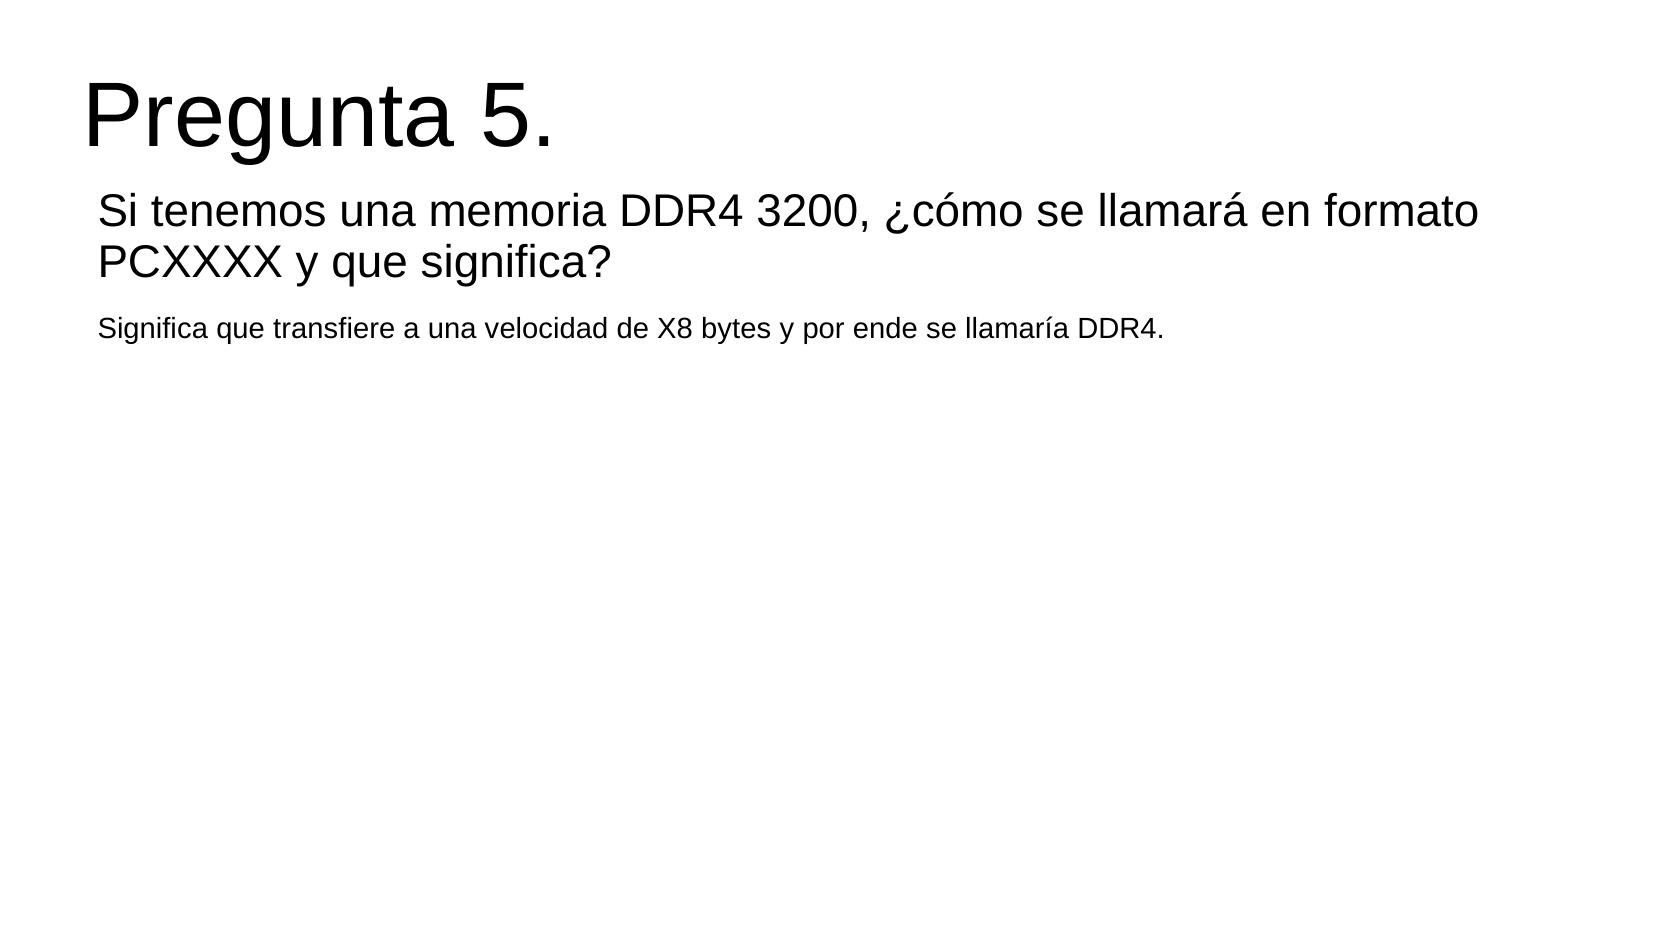

# Pregunta 5.
Si tenemos una memoria DDR4 3200, ¿cómo se llamará en formato PCXXXX y que significa?
Significa que transfiere a una velocidad de X8 bytes y por ende se llamaría DDR4.